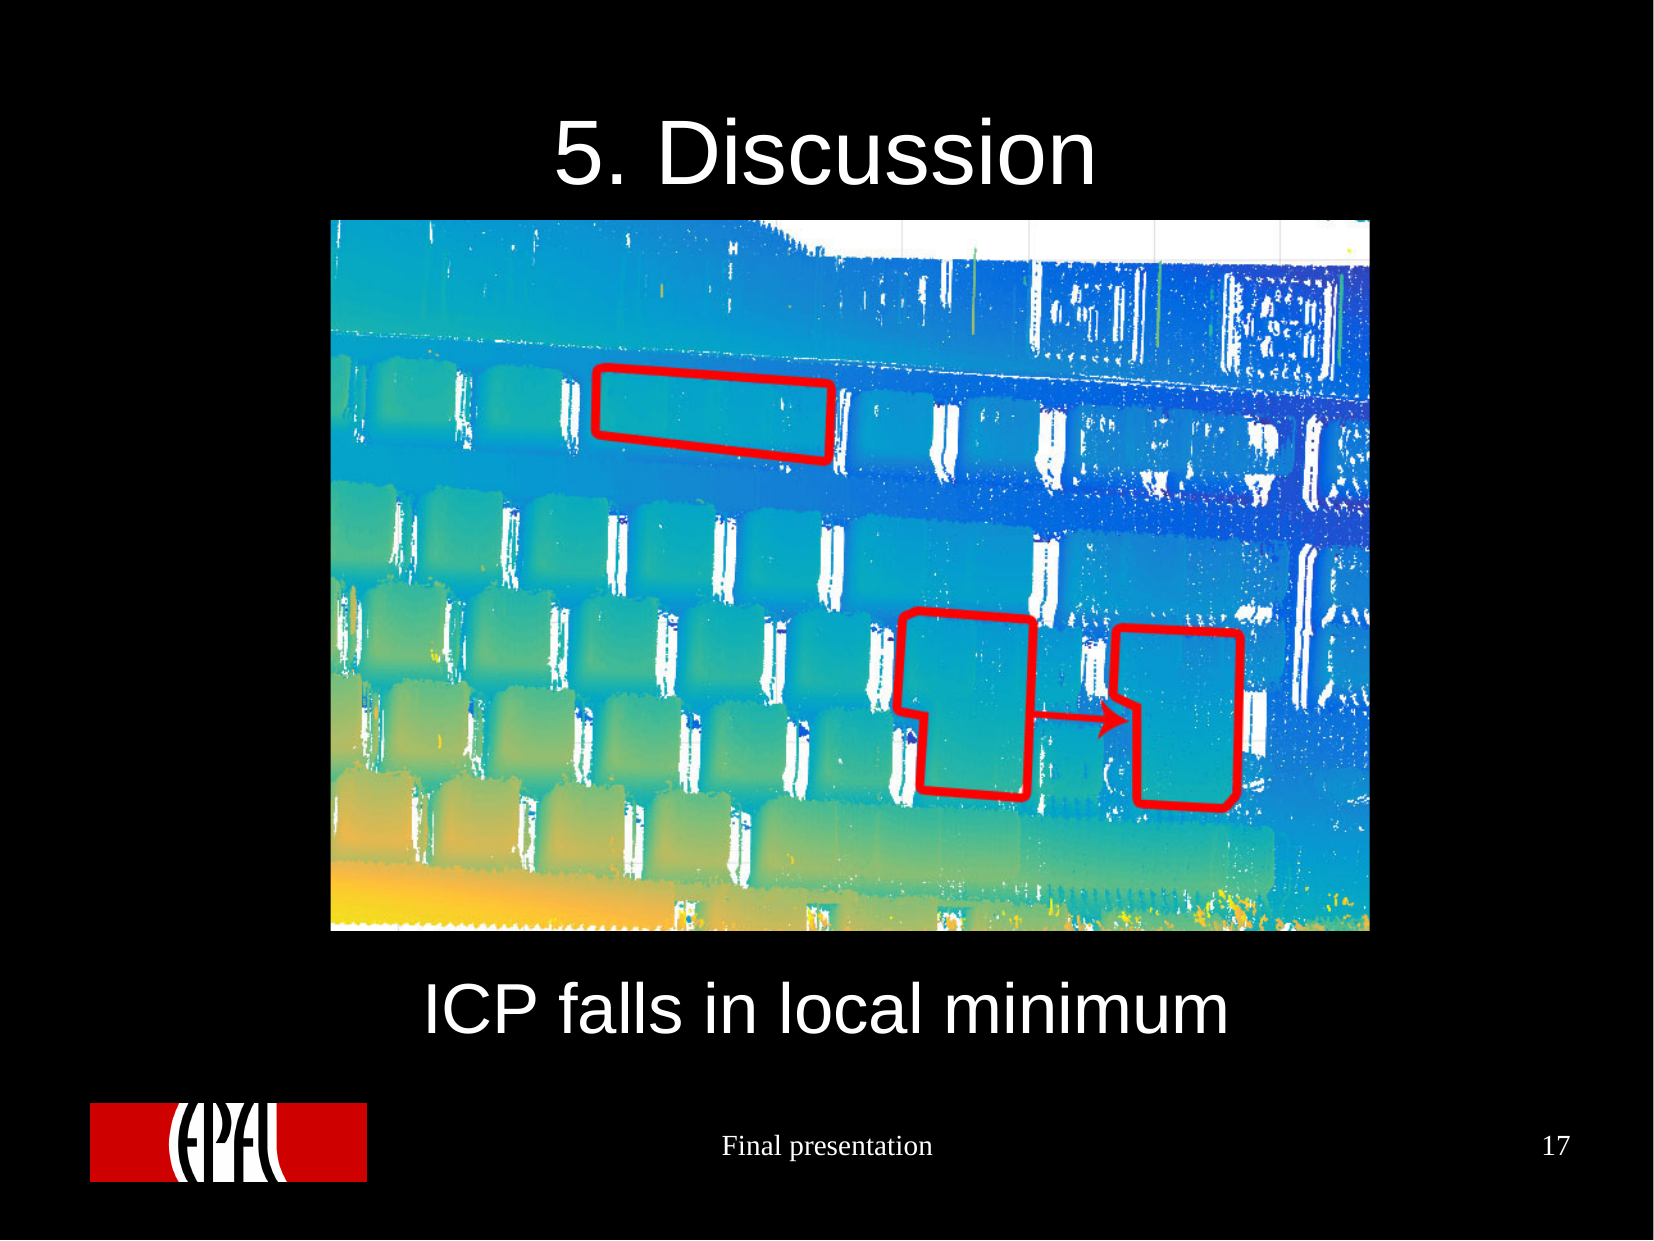

# 5. Discussion
ICP falls in local minimum
Final presentation
17